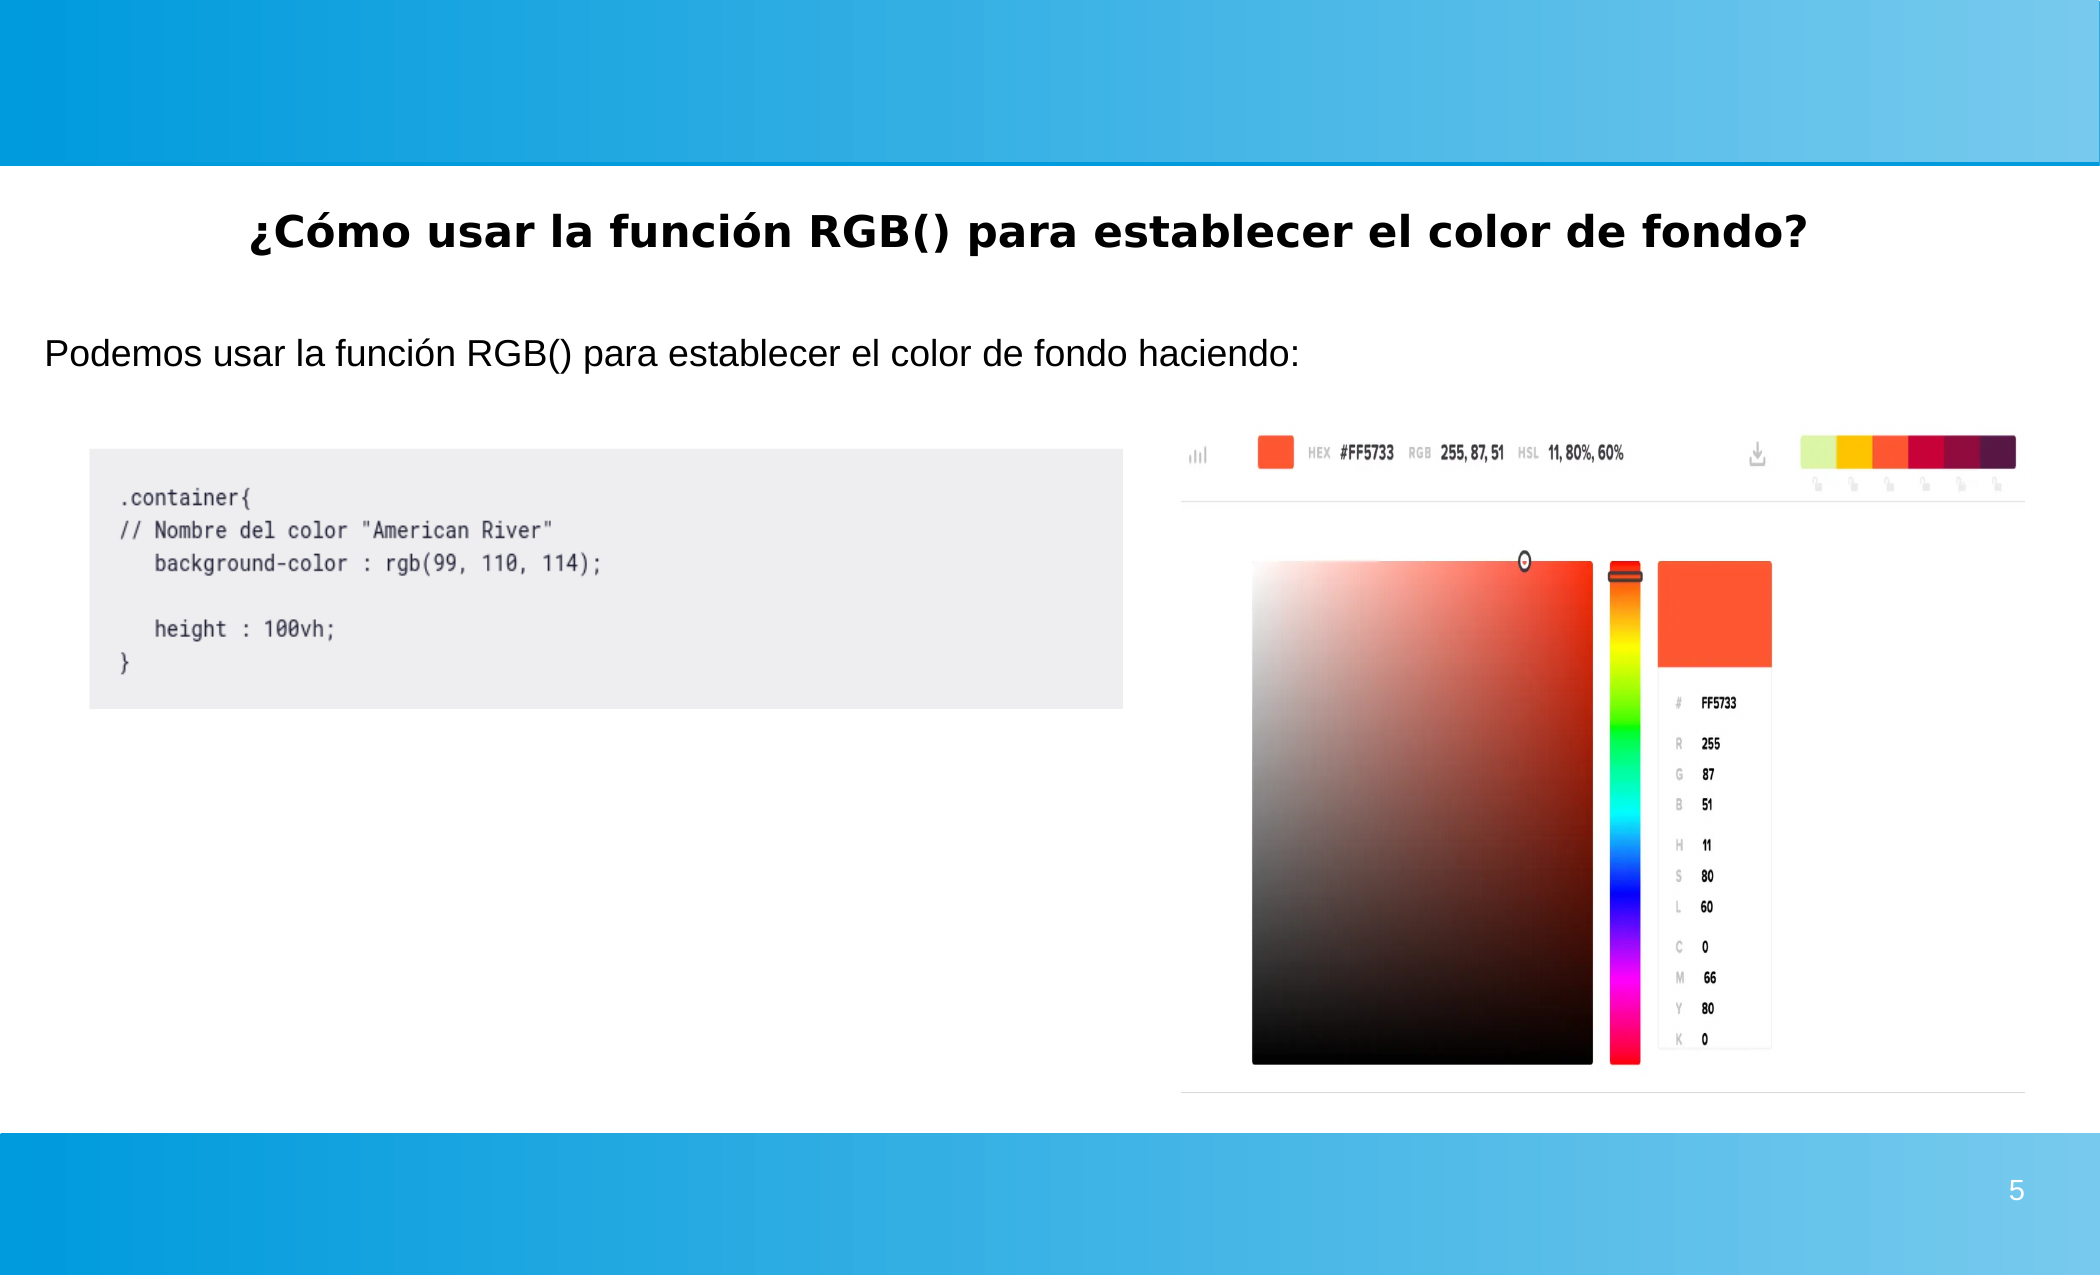

#
¿Cómo usar la función RGB() para establecer el color de fondo?
Podemos usar la función RGB() para establecer el color de fondo haciendo:
5